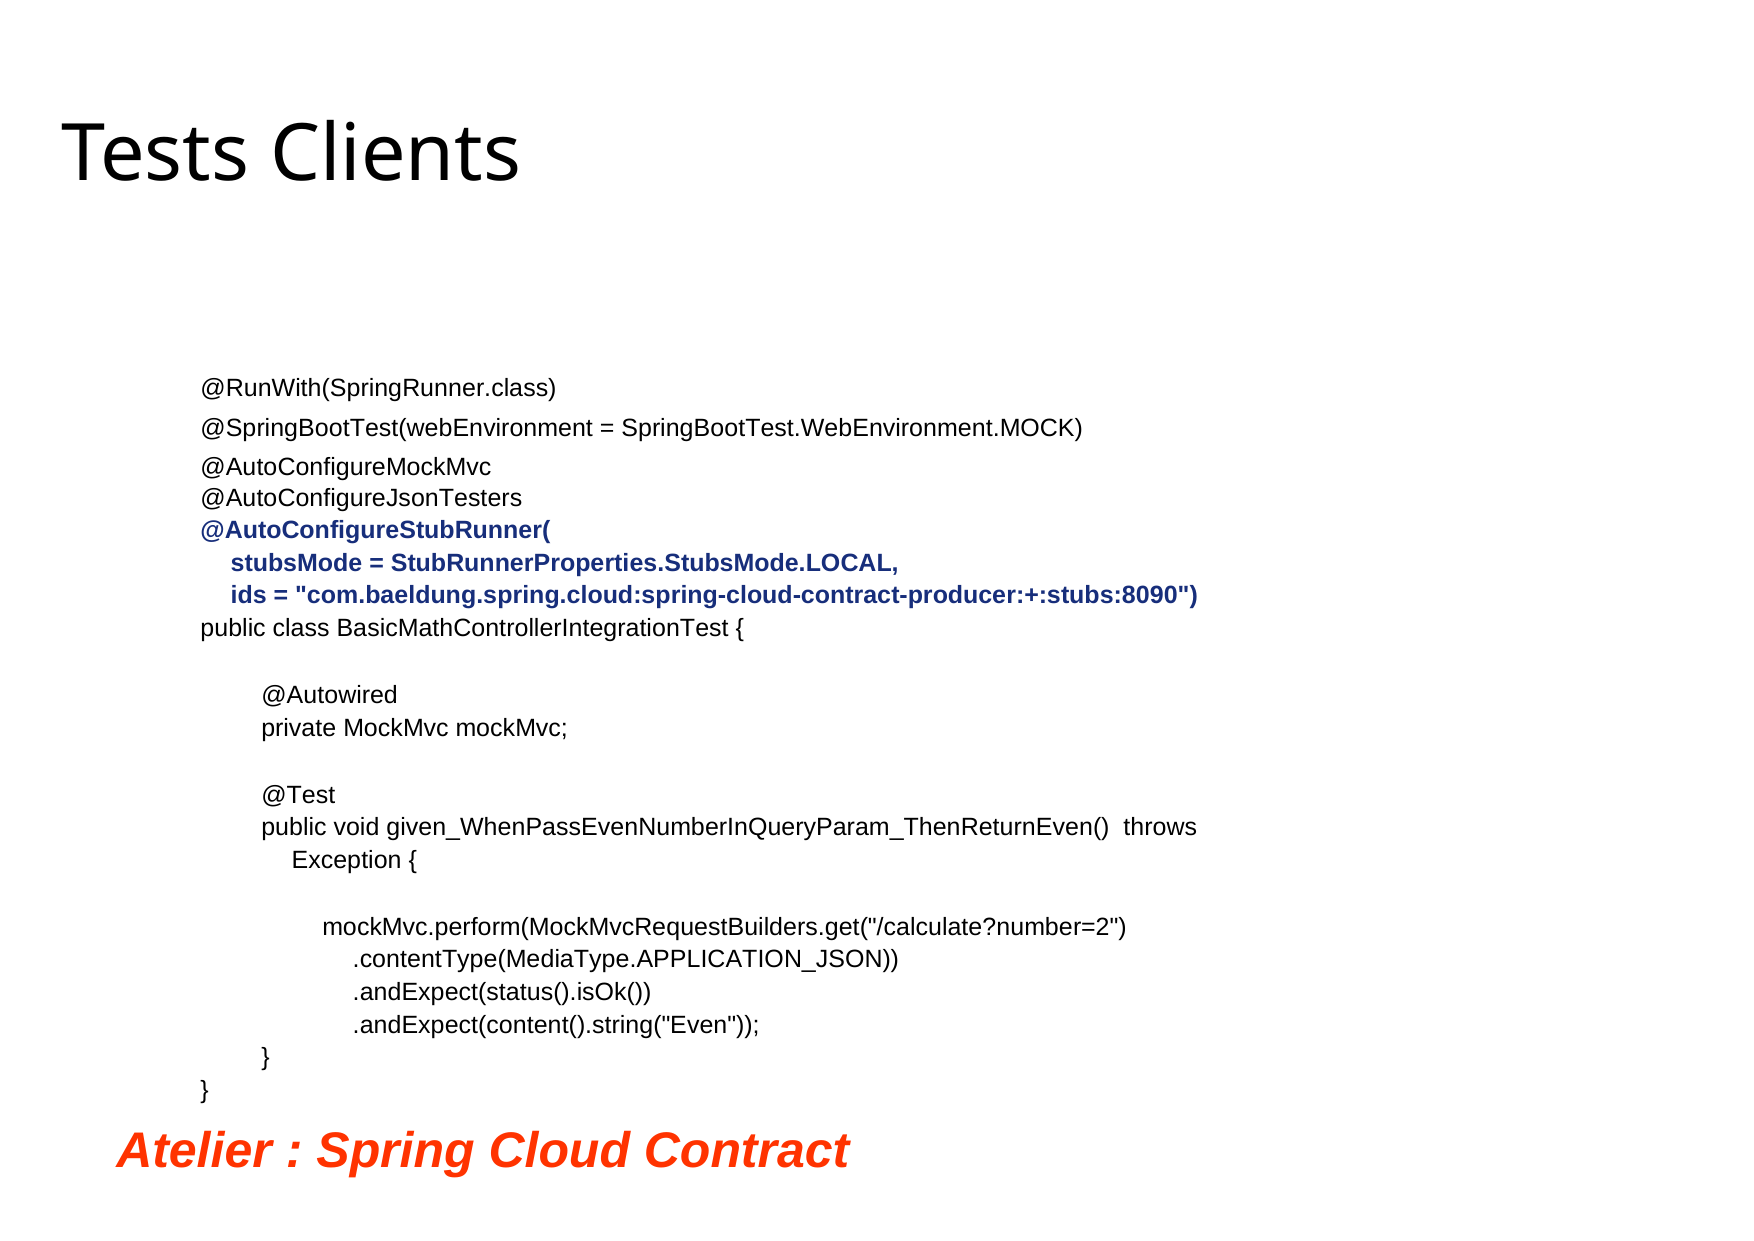

# Tests Clients
@RunWith(SpringRunner.class)
@SpringBootTest(webEnvironment = SpringBootTest.WebEnvironment.MOCK) @AutoConfigureMockMvc
@AutoConfigureJsonTesters
@AutoConfigureStubRunner(
stubsMode = StubRunnerProperties.StubsMode.LOCAL,
ids = "com.baeldung.spring.cloud:spring-cloud-contract-producer:+:stubs:8090")
public class BasicMathControllerIntegrationTest {
@Autowired
private MockMvc mockMvc;
@Test
public void given_WhenPassEvenNumberInQueryParam_ThenReturnEven() throws Exception {
mockMvc.perform(MockMvcRequestBuilders.get("/calculate?number=2")
.contentType(MediaType.APPLICATION_JSON))
.andExpect(status().isOk())
.andExpect(content().string("Even"));
}
}
Atelier : Spring Cloud Contract